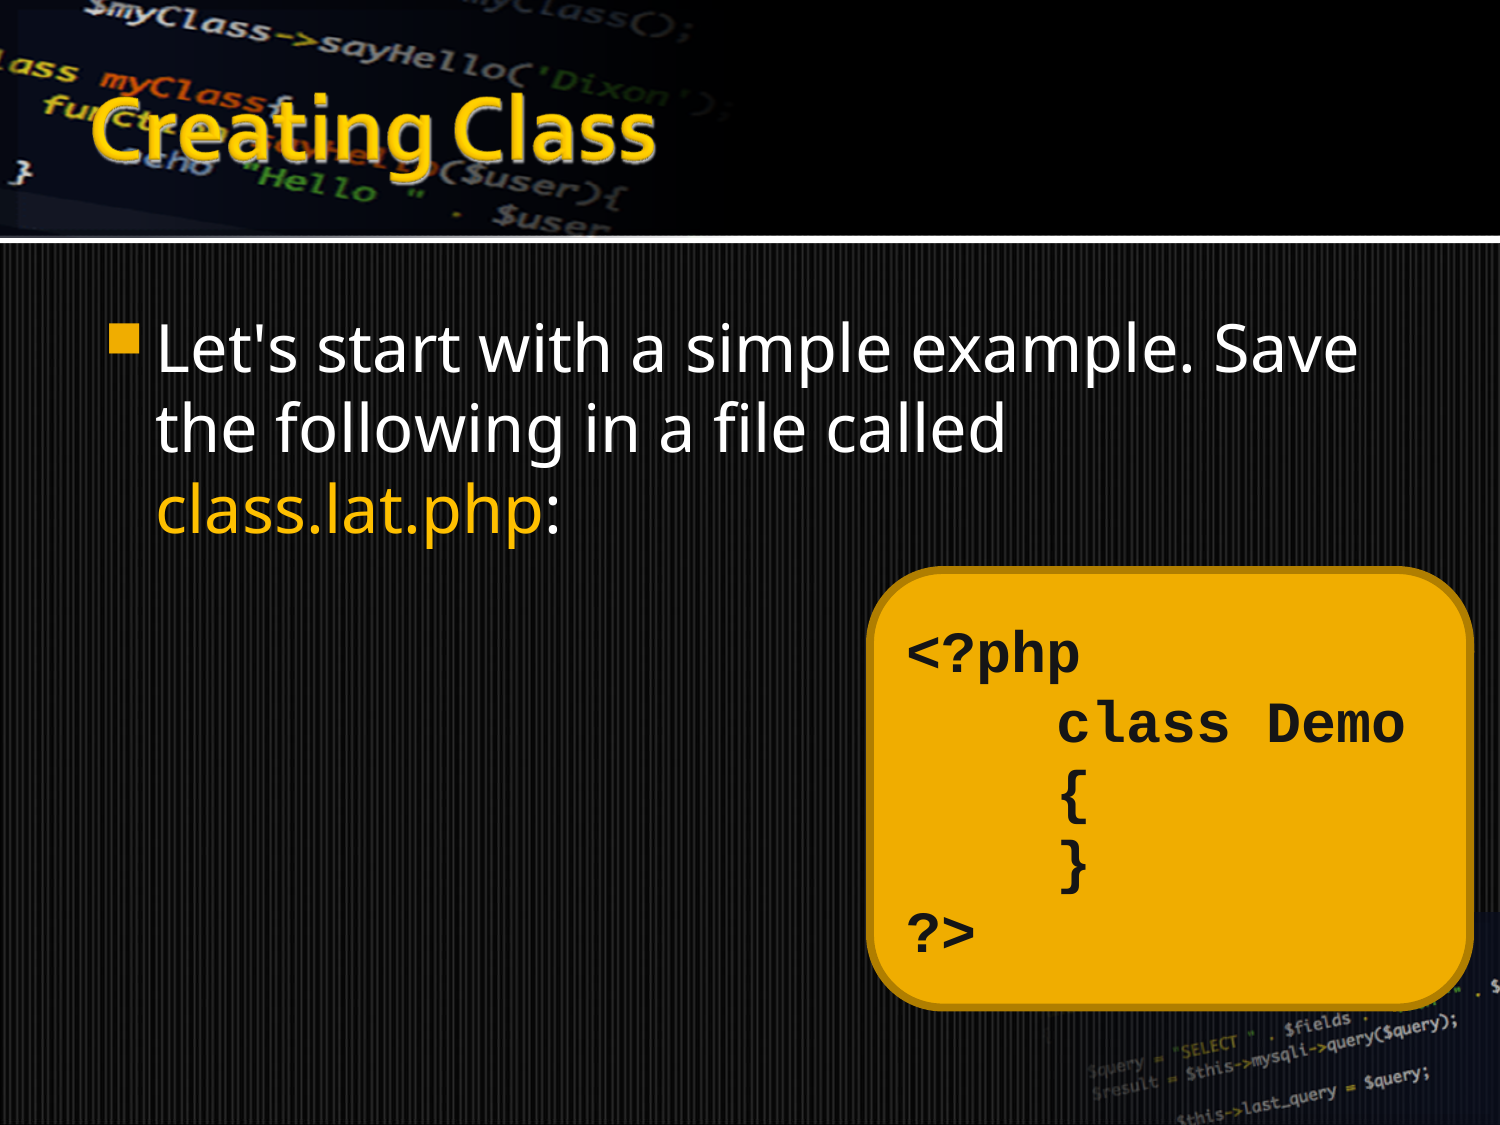

# Let's start with a simple example. Save the following in a file called class.lat.php:
<?php
	class Demo
	{
 	}
?>